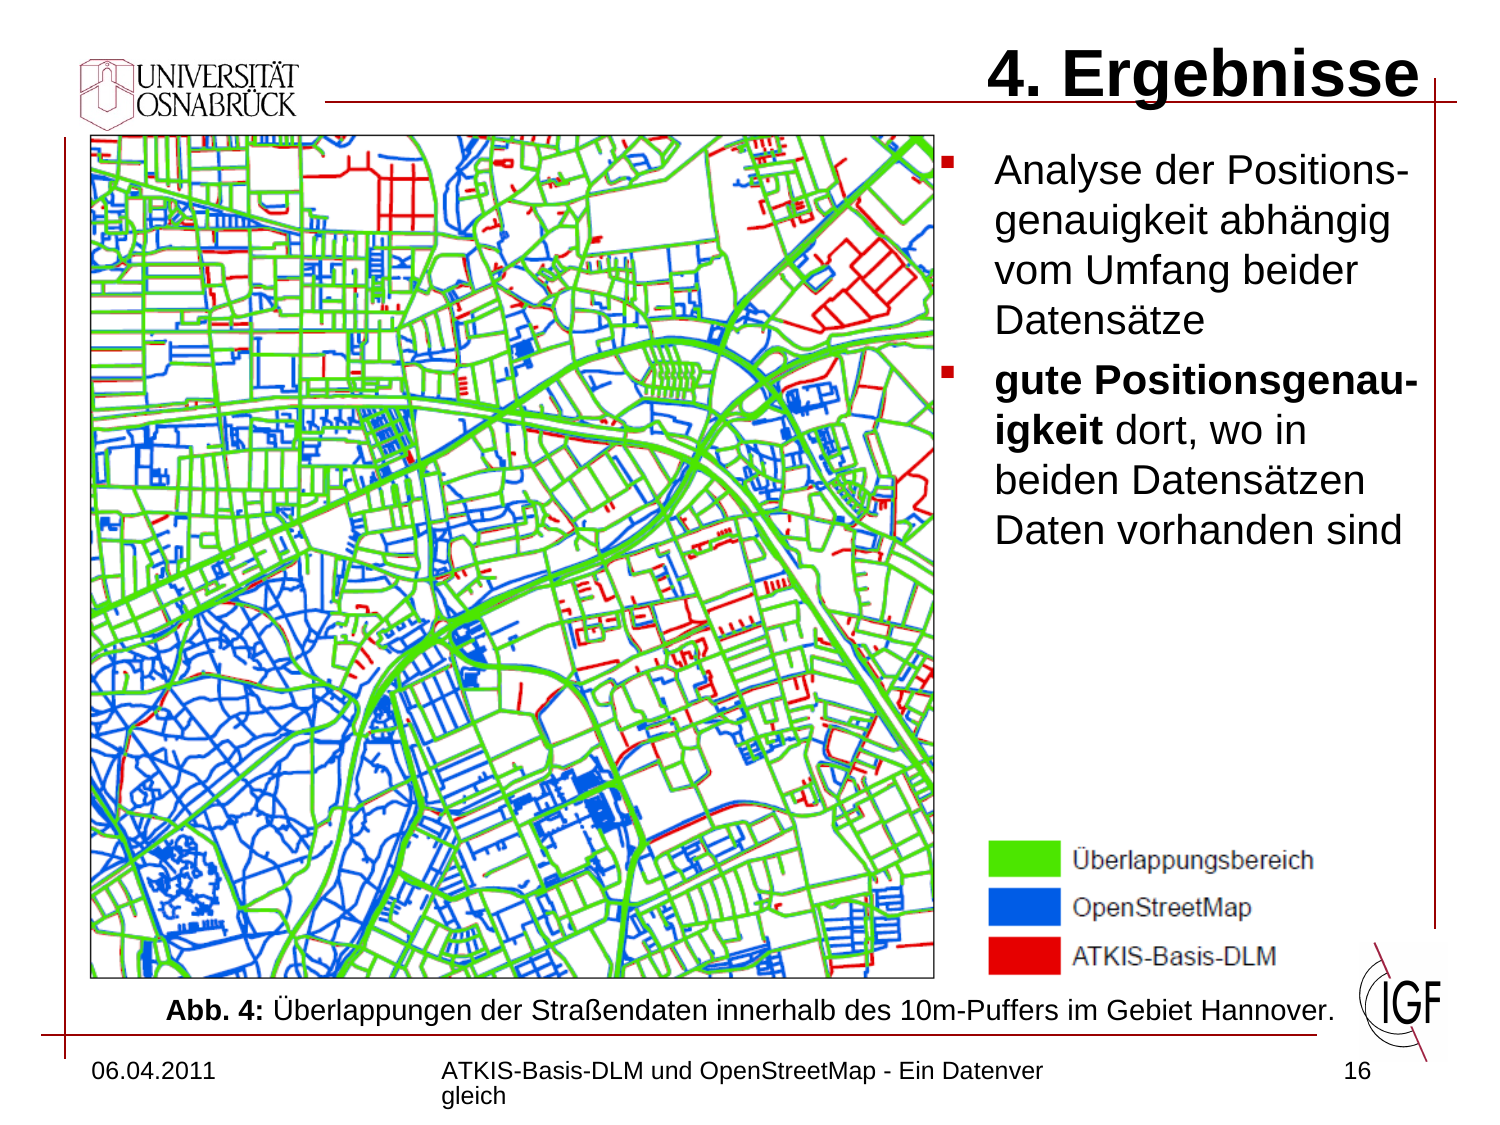

# 4. Ergebnisse
Analyse der Positions-genauigkeit abhängig vom Umfang beider Datensätze
gute Positionsgenau-igkeit dort, wo in beiden Datensätzen Daten vorhanden sind
Abb. 4: Überlappungen der Straßendaten innerhalb des 10m-Puffers im Gebiet Hannover.
06.04.2011
ATKIS-Basis-DLM und OpenStreetMap - Ein Datenvergleich
16